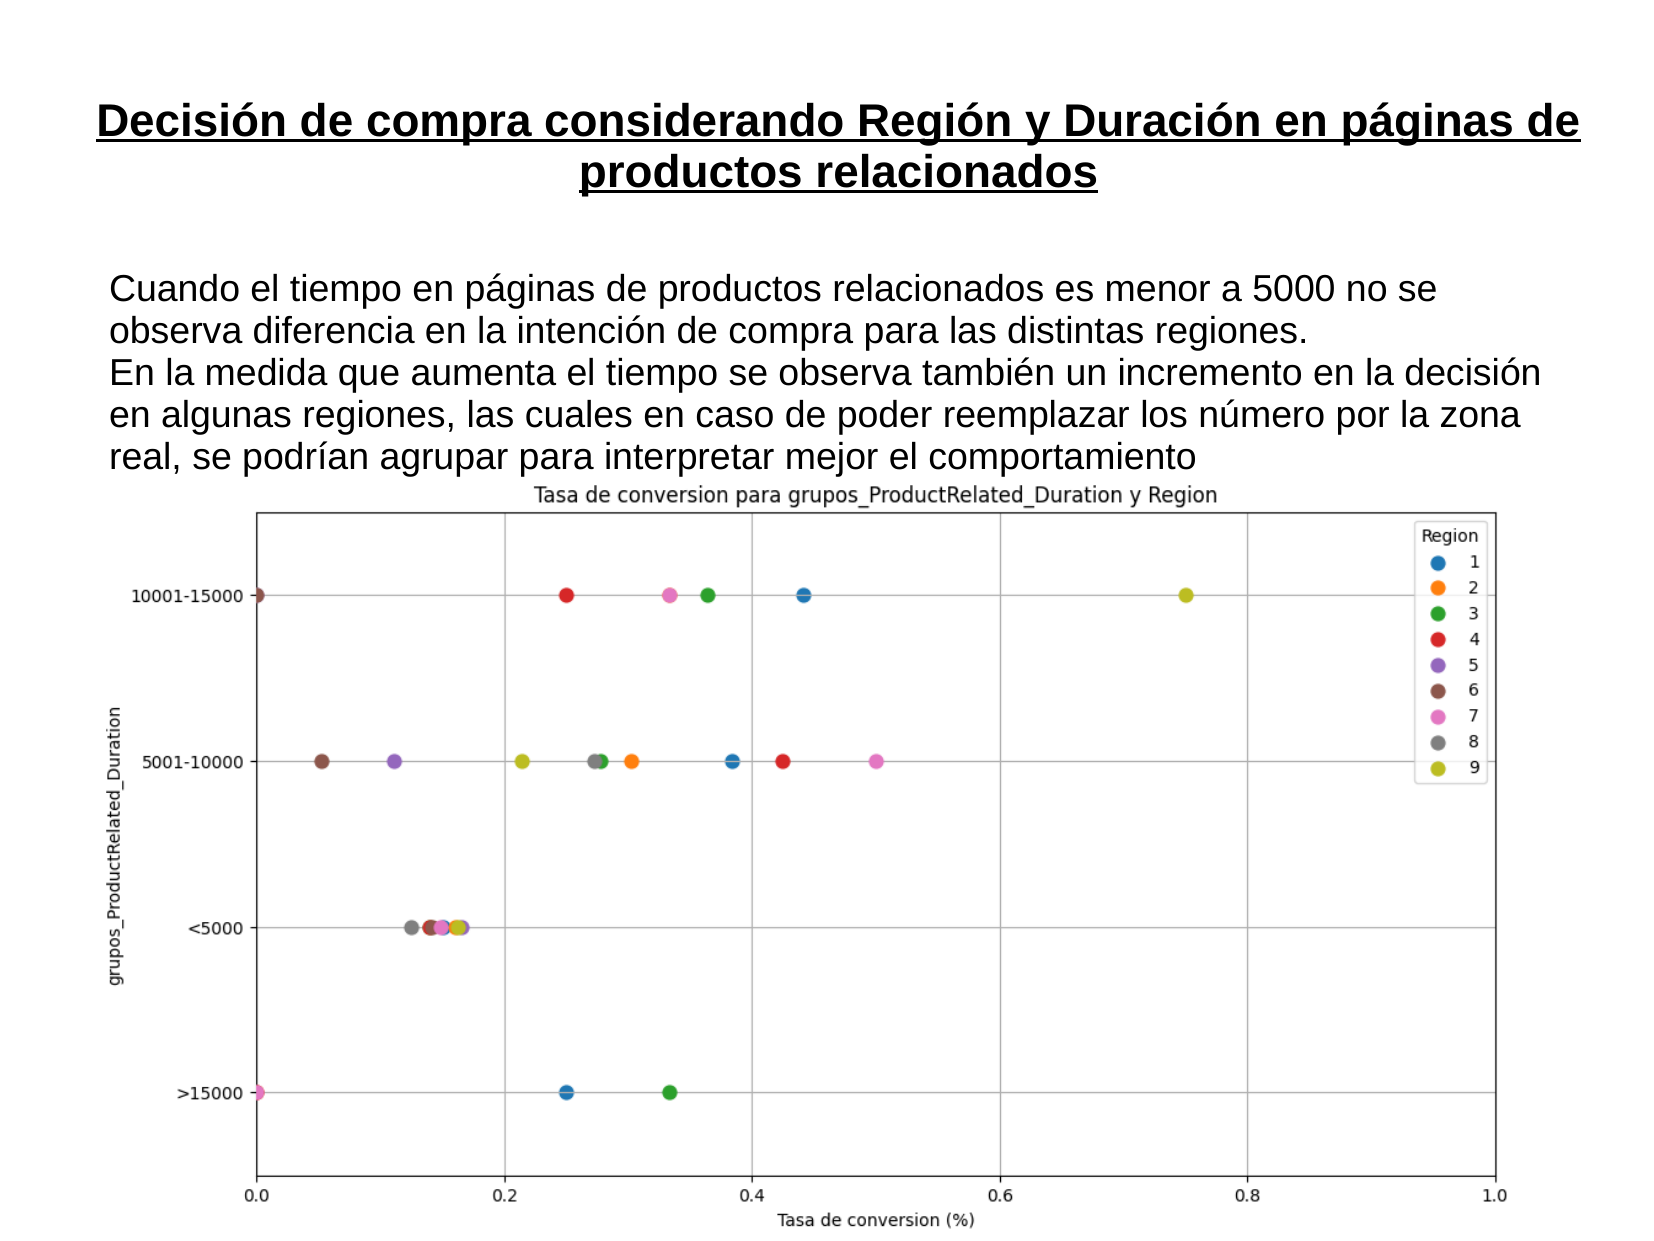

Decisión de compra considerando Región y Duración en páginas de productos relacionados
Cuando el tiempo en páginas de productos relacionados es menor a 5000 no se observa diferencia en la intención de compra para las distintas regiones.
En la medida que aumenta el tiempo se observa también un incremento en la decisión en algunas regiones, las cuales en caso de poder reemplazar los número por la zona real, se podrían agrupar para interpretar mejor el comportamiento